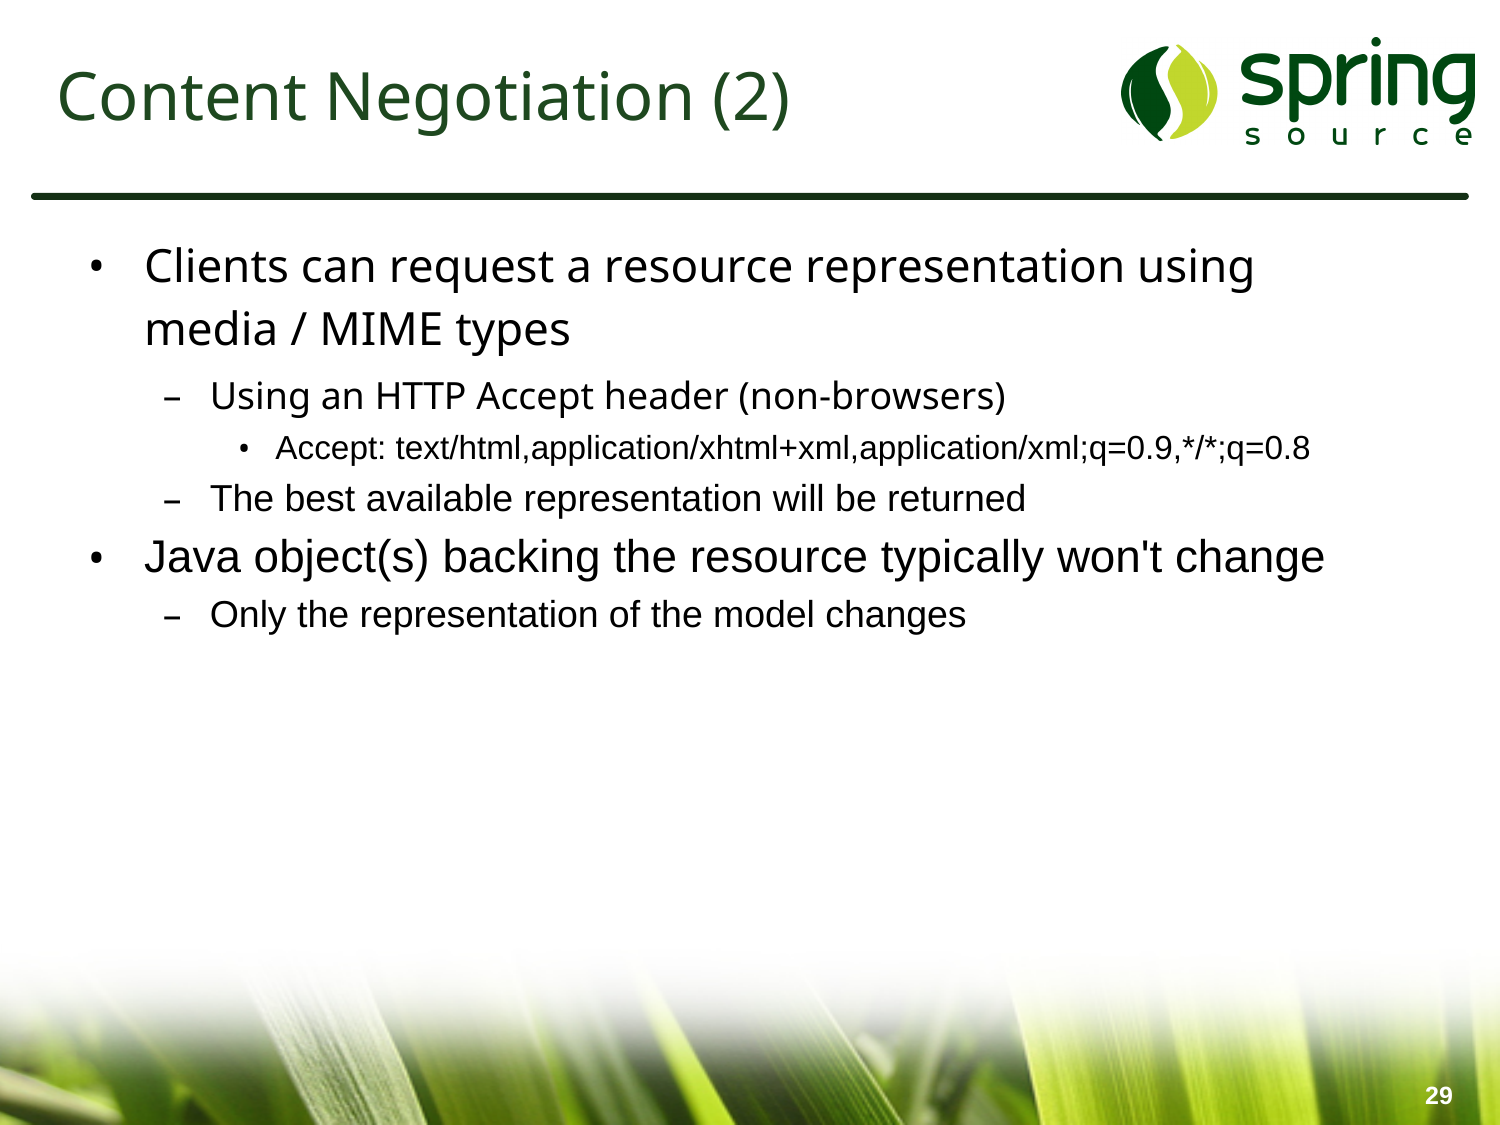

# Content Negotiation (2)
Clients can request a resource representation using media / MIME types
Using an HTTP Accept header (non-browsers)
Accept: text/html,application/xhtml+xml,application/xml;q=0.9,*/*;q=0.8
The best available representation will be returned
Java object(s) backing the resource typically won't change
Only the representation of the model changes